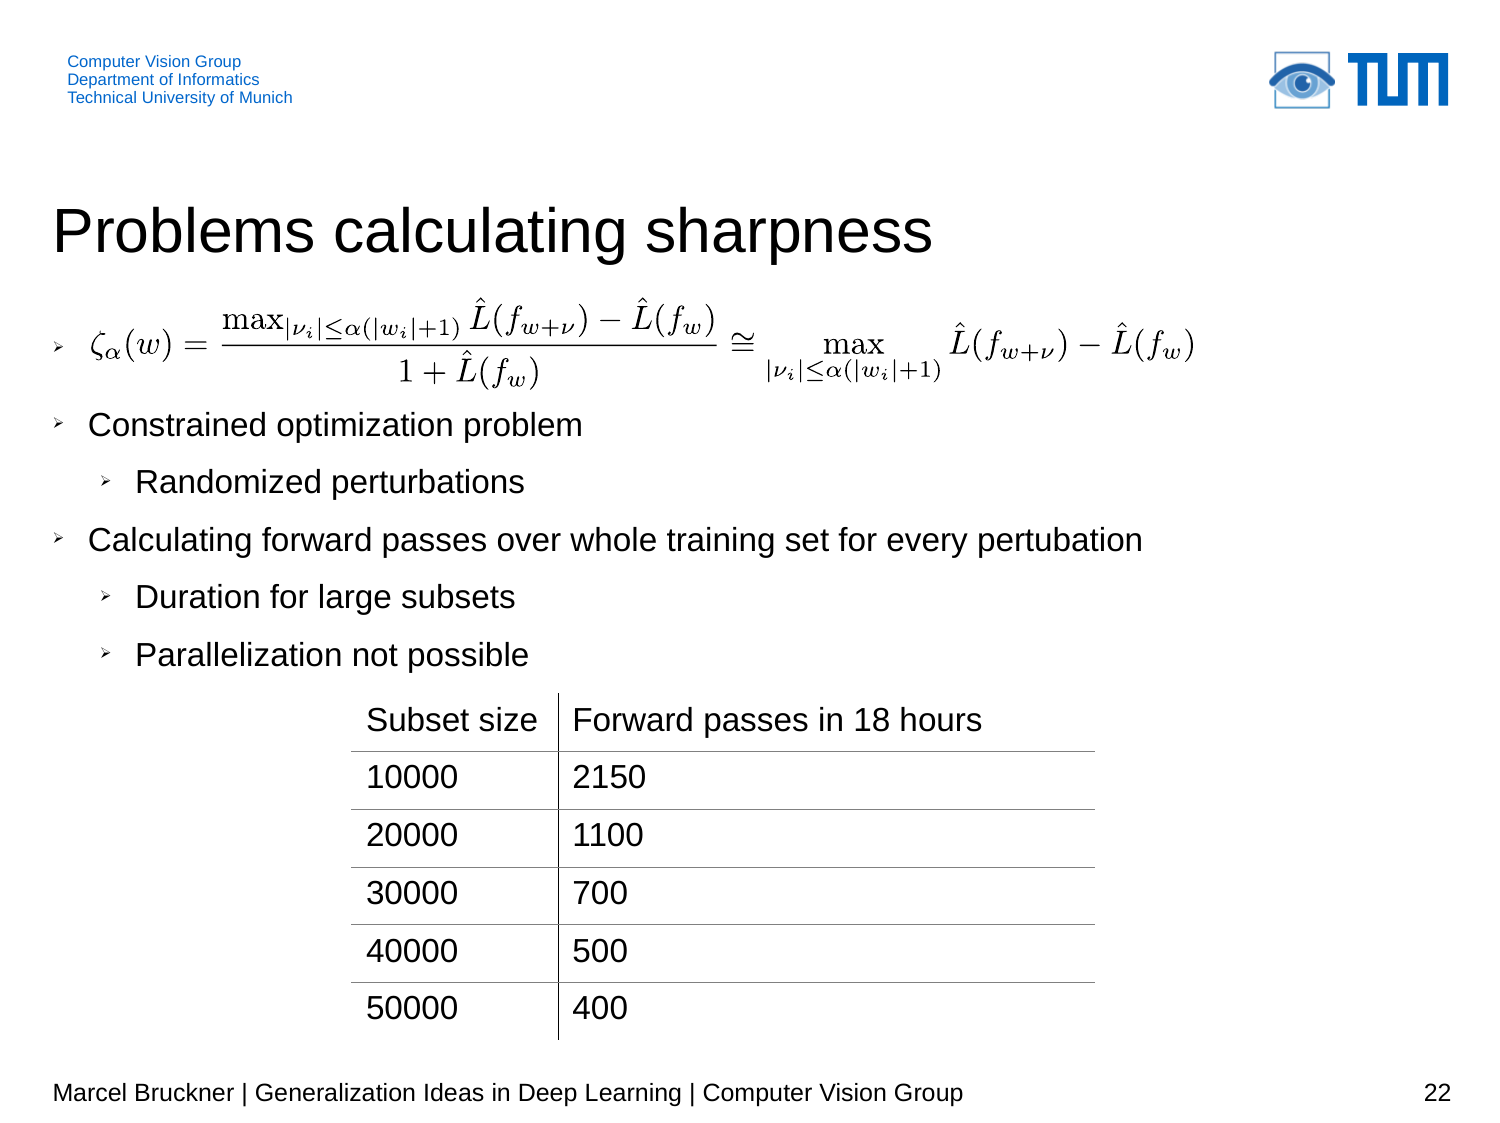

# Problems calculating sharpness
Constrained optimization problem
Randomized perturbations
Calculating forward passes over whole training set for every pertubation
Duration for large subsets
Parallelization not possible
| Subset size | Forward passes in 18 hours |
| --- | --- |
| 10000 | 2150 |
| 20000 | 1100 |
| 30000 | 700 |
| 40000 | 500 |
| 50000 | 400 |
Marcel Bruckner | Generalization Ideas in Deep Learning | Computer Vision Group
22